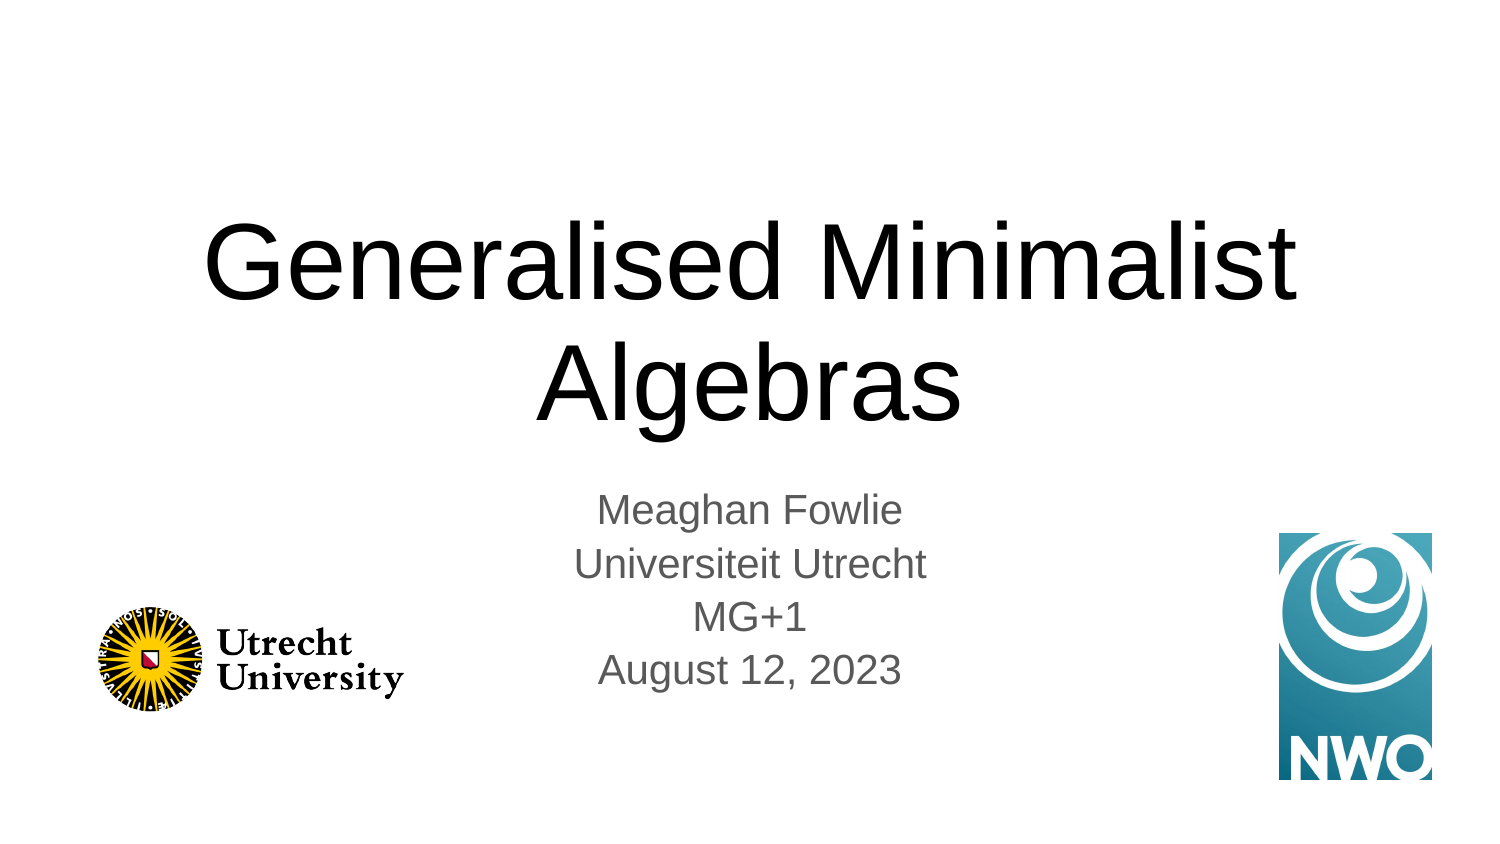

# Generalised Minimalist Algebras
Meaghan Fowlie
Universiteit Utrecht
MG+1
August 12, 2023